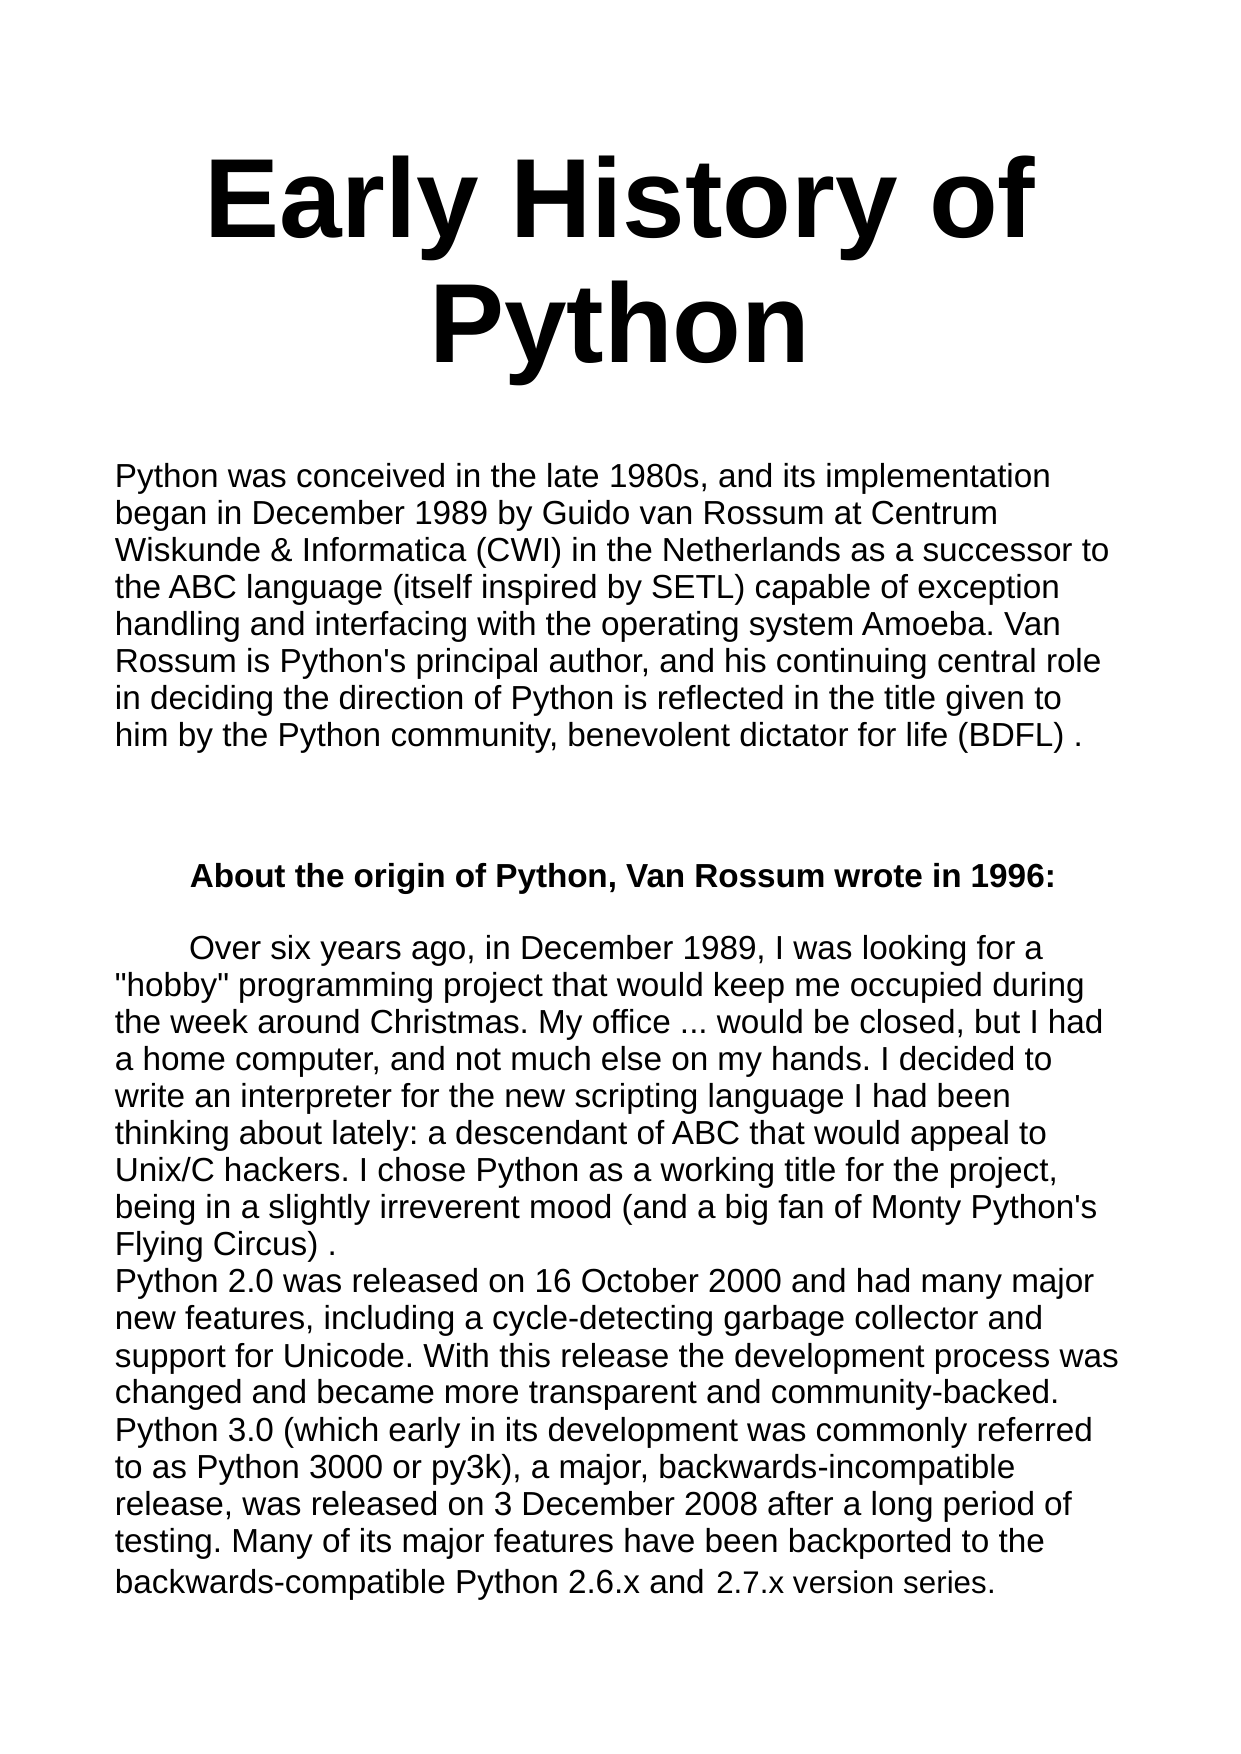

# Early History of Python
Python was conceived in the late 1980s, and its implementation began in December 1989 by Guido van Rossum at Centrum Wiskunde & Informatica (CWI) in the Netherlands as a successor to the ABC language (itself inspired by SETL) capable of exception handling and interfacing with the operating system Amoeba. Van Rossum is Python's principal author, and his continuing central role in deciding the direction of Python is reflected in the title given to him by the Python community, benevolent dictator for life (BDFL) .
	About the origin of Python, Van Rossum wrote in 1996:
 Over six years ago, in December 1989, I was looking for a "hobby" programming project that would keep me occupied during the week around Christmas. My office ... would be closed, but I had a home computer, and not much else on my hands. I decided to write an interpreter for the new scripting language I had been thinking about lately: a descendant of ABC that would appeal to Unix/C hackers. I chose Python as a working title for the project, being in a slightly irreverent mood (and a big fan of Monty Python's Flying Circus) .
Python 2.0 was released on 16 October 2000 and had many major new features, including a cycle-detecting garbage collector and support for Unicode. With this release the development process was changed and became more transparent and community-backed.
Python 3.0 (which early in its development was commonly referred to as Python 3000 or py3k), a major, backwards-incompatible release, was released on 3 December 2008 after a long period of testing. Many of its major features have been backported to the backwards-compatible Python 2.6.x and 2.7.x version series.